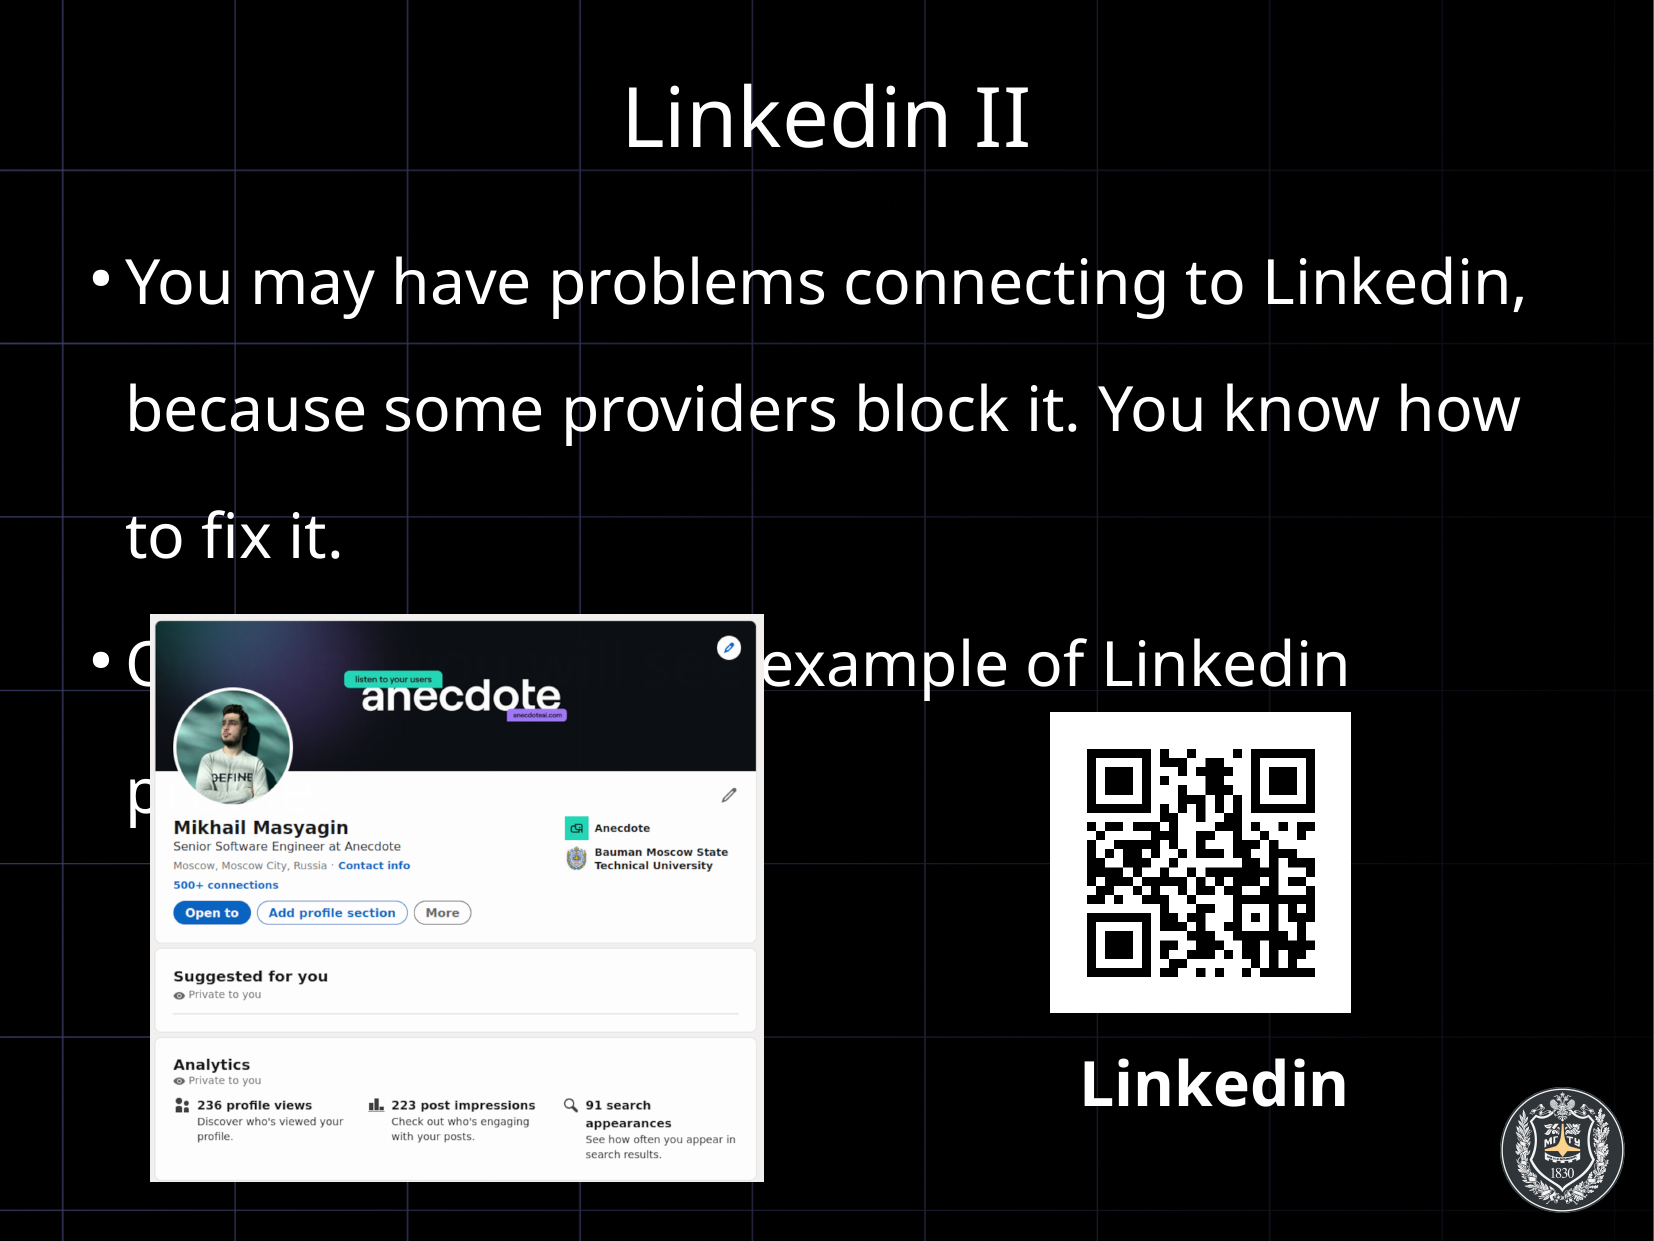

# Linkedin II
You may have problems connecting to Linkedin, because some providers block it. You know how to fix it.
On video you will see example of Linkedin profile.
Linkedin